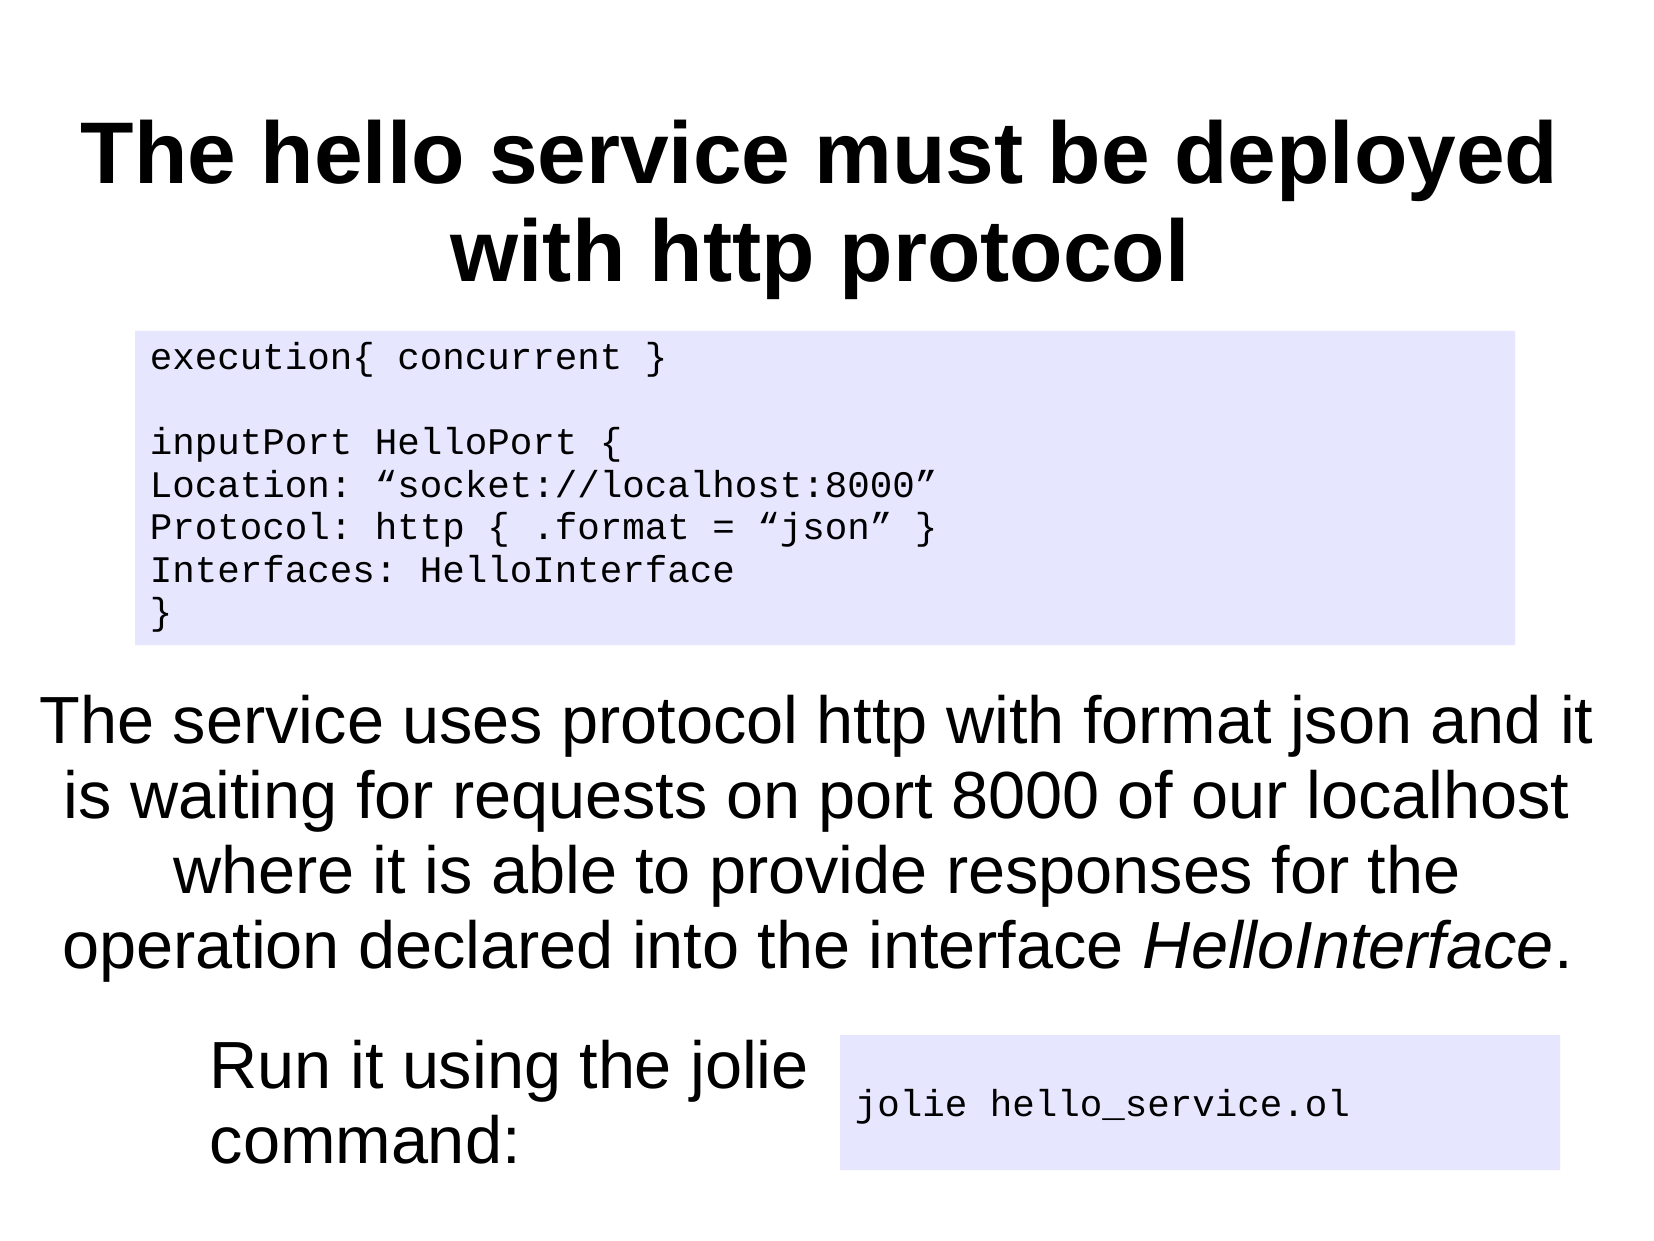

The hello service must be deployed
with http protocol
execution{ concurrent }
inputPort HelloPort {
Location: “socket://localhost:8000”
Protocol: http { .format = “json” }
Interfaces: HelloInterface
}
The service uses protocol http with format json and it is waiting for requests on port 8000 of our localhost where it is able to provide responses for the operation declared into the interface HelloInterface.
Run it using the jolie command:
jolie hello_service.ol